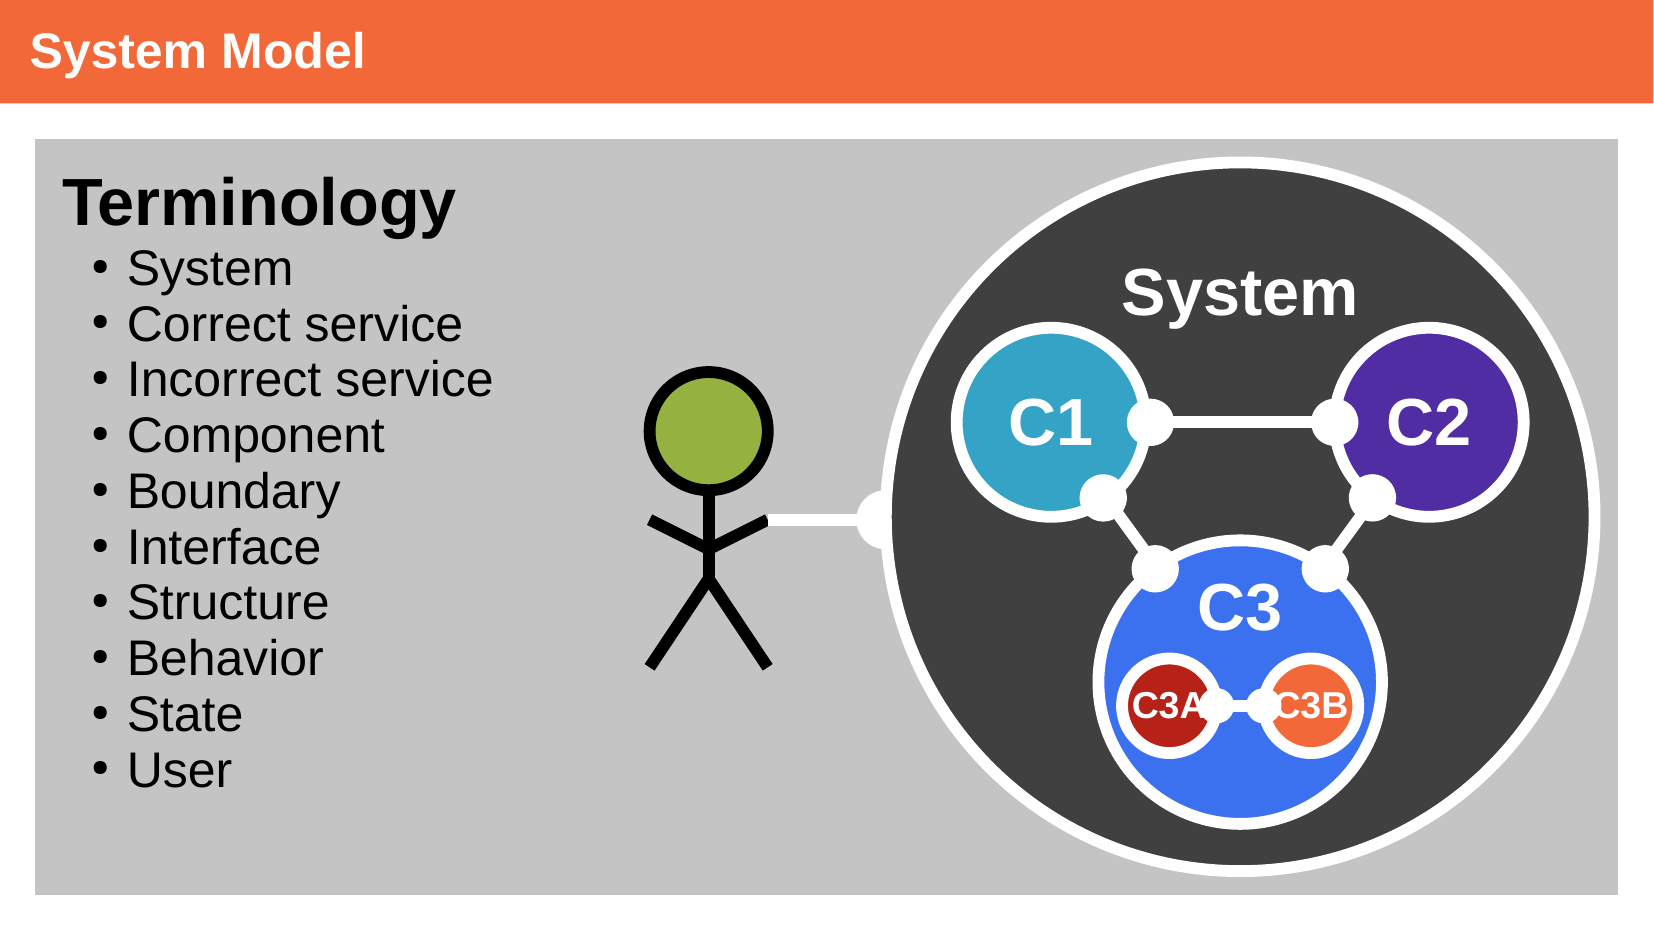

# System Model
Terminology
System
Correct service
Incorrect service
Component
Boundary
Interface
Structure
Behavior
State
User
System
C1
C2
C3
C3A
C3B
Advanced Design and Programming
7
© 2019 Dirk Riehle - Some Rights Reserved